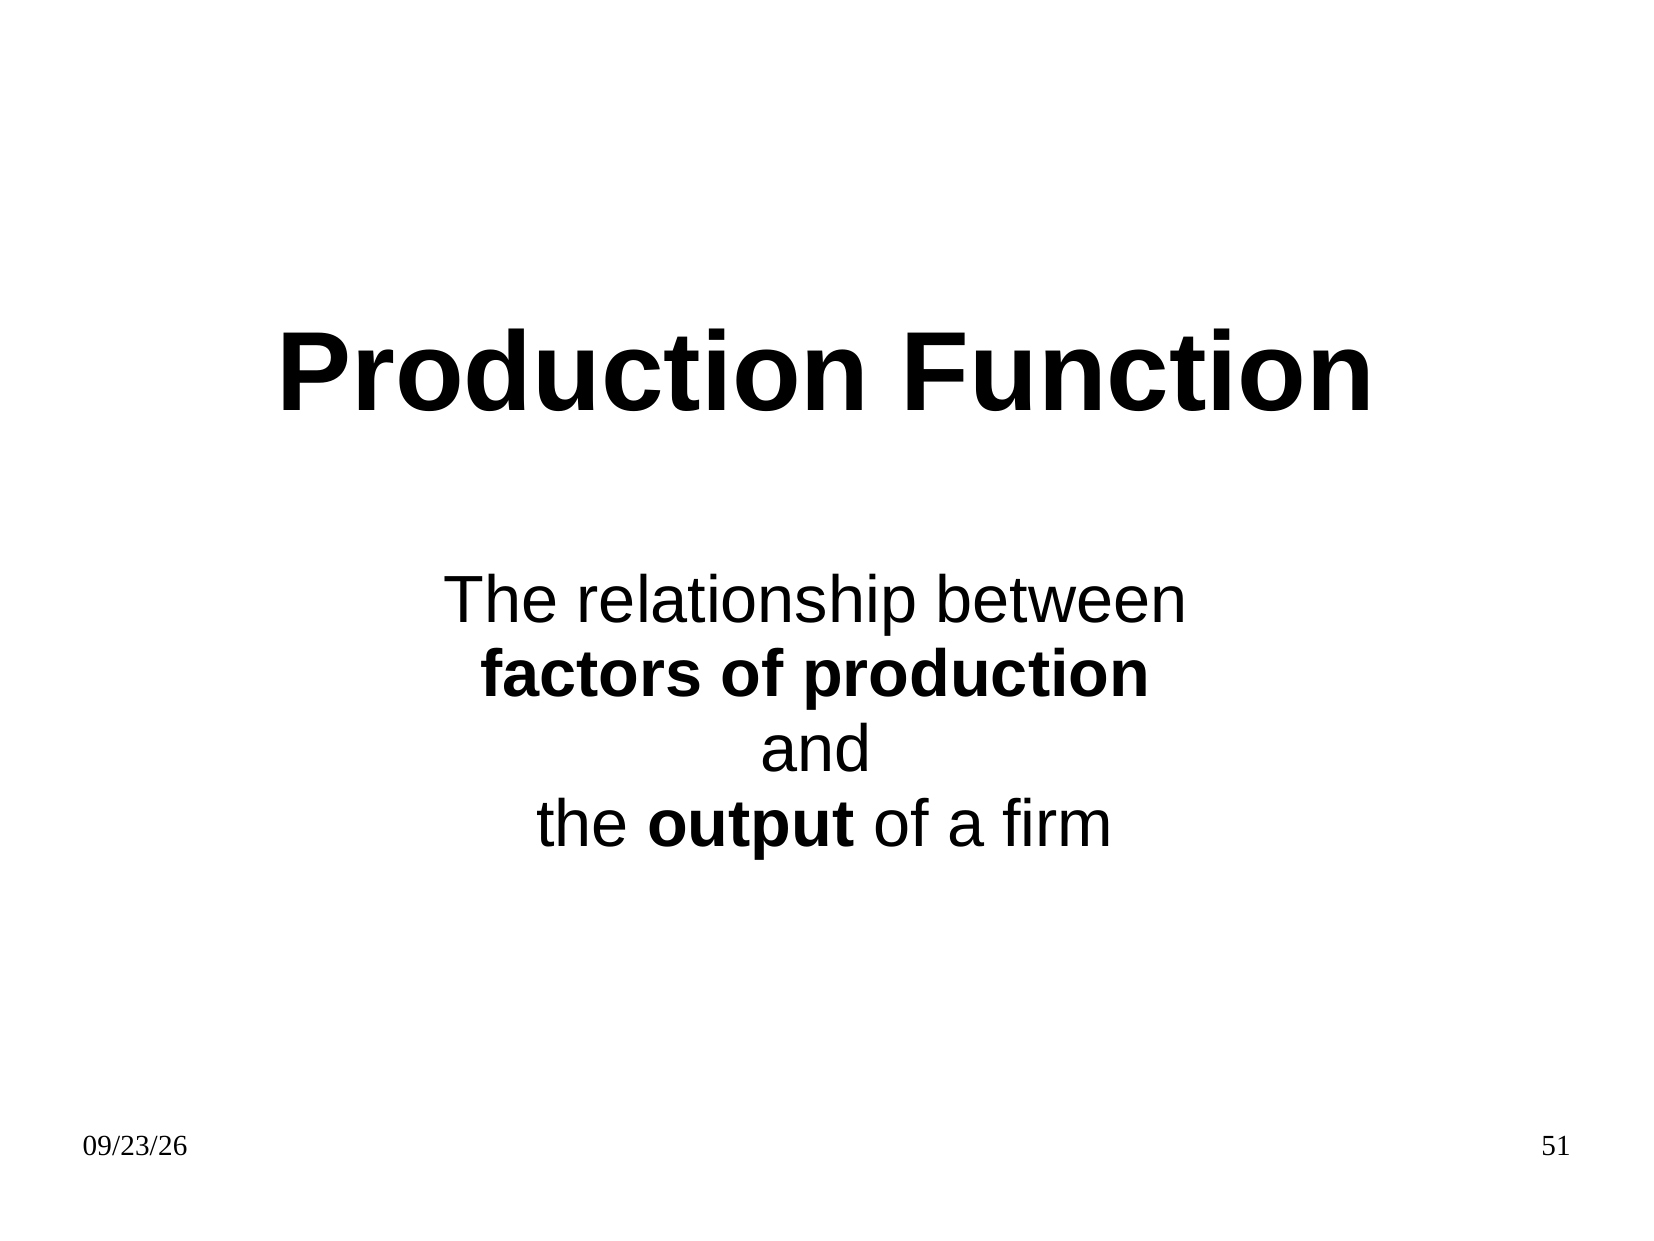

# Production Function
The relationship between
factors of production
and
the output of a firm
51